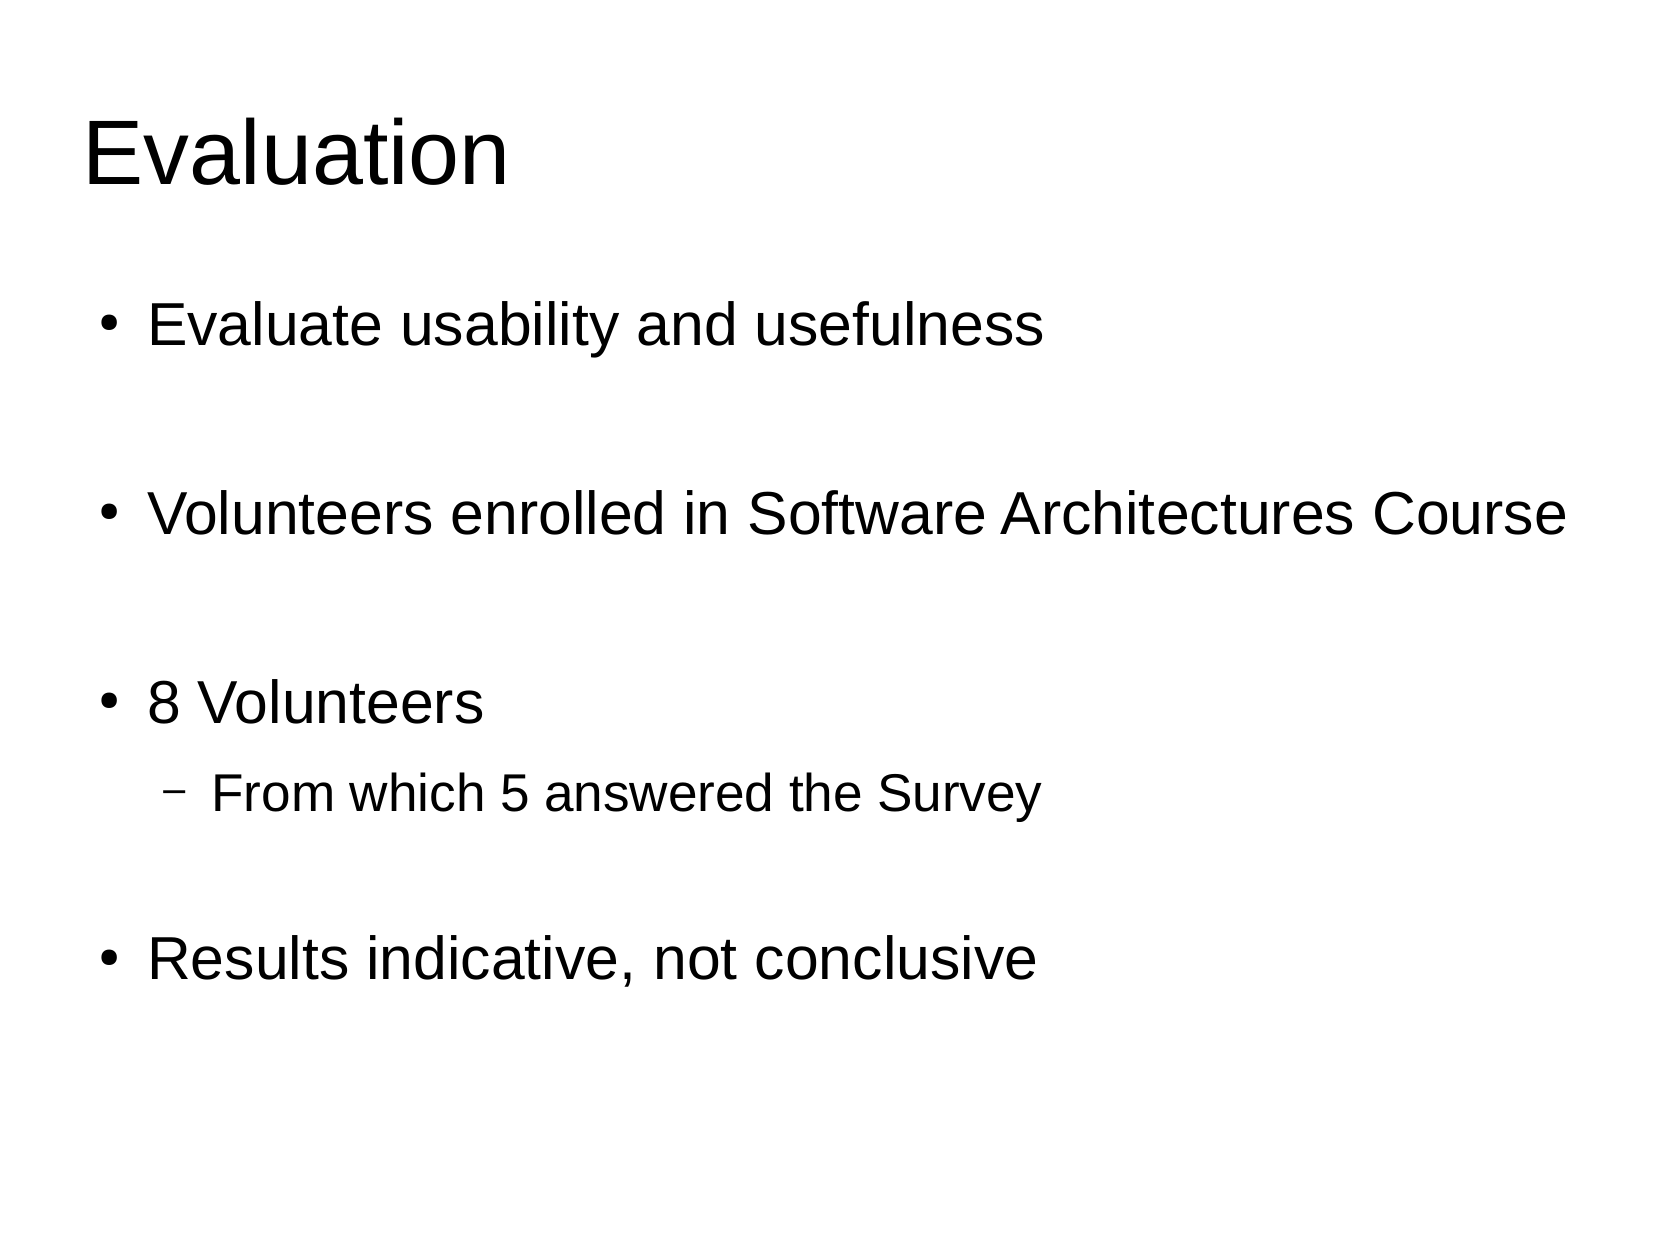

# Evaluation
Evaluate usability and usefulness
Volunteers enrolled in Software Architectures Course
8 Volunteers
From which 5 answered the Survey
Results indicative, not conclusive